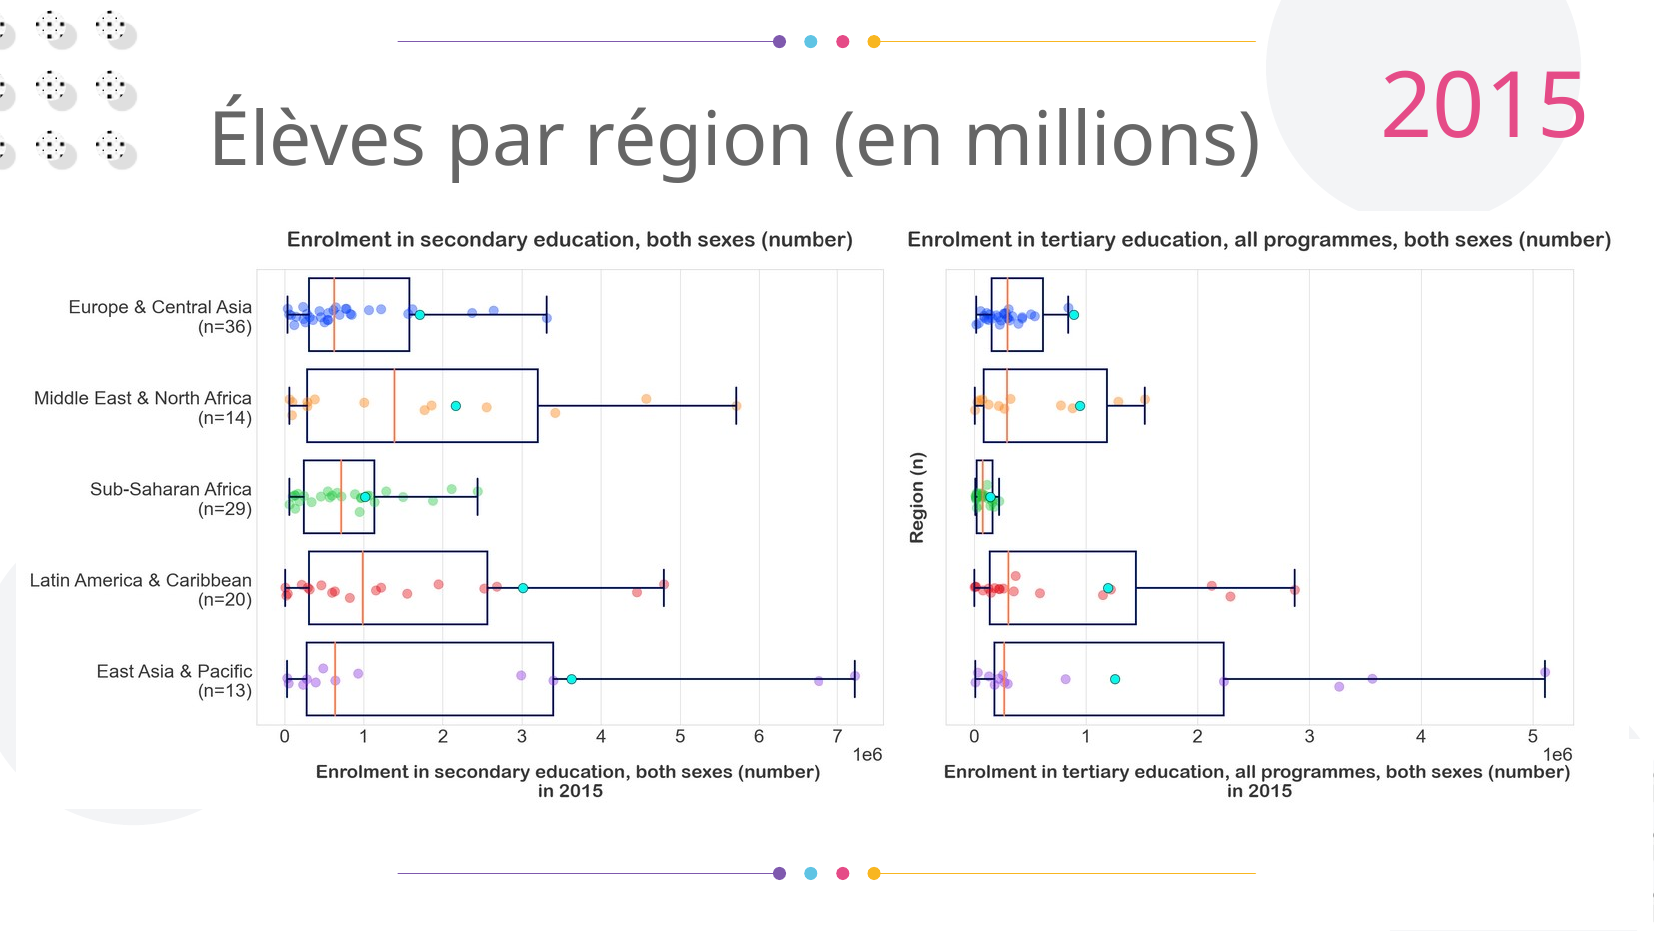

2015
Élèves par région (en millions)
Mon nom est personne